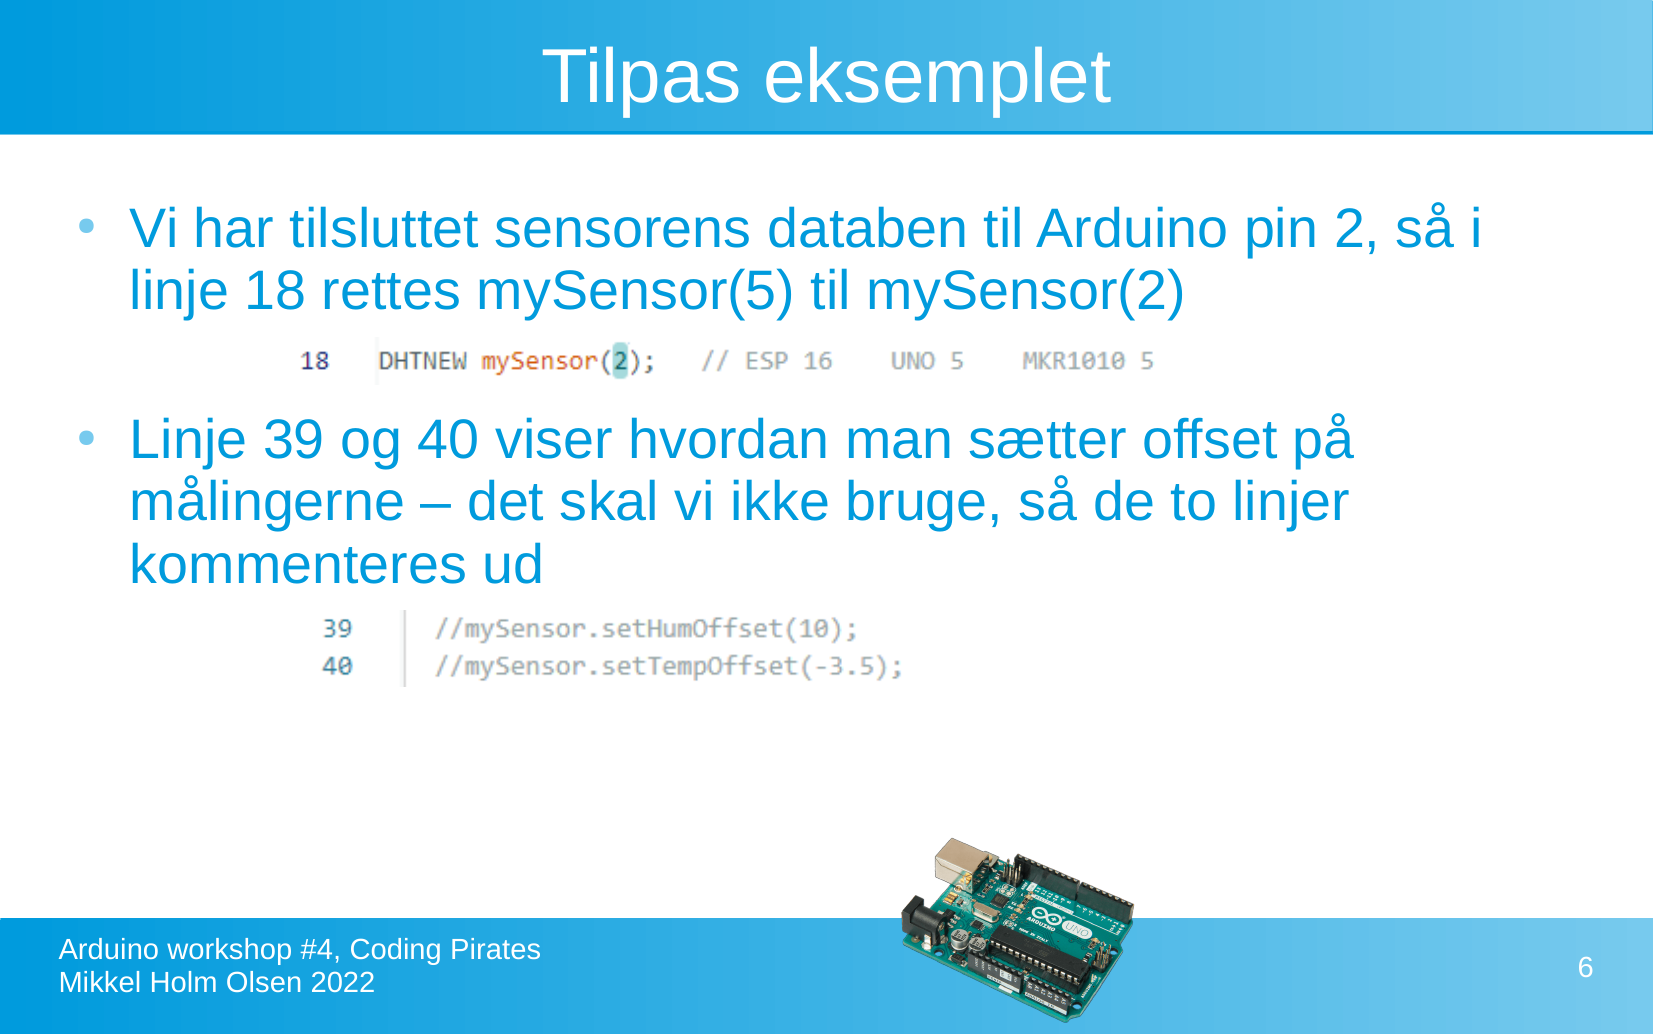

# Tilpas eksemplet
Vi har tilsluttet sensorens databen til Arduino pin 2, så i linje 18 rettes mySensor(5) til mySensor(2)
Linje 39 og 40 viser hvordan man sætter offset på målingerne – det skal vi ikke bruge, så de to linjer kommenteres ud
6